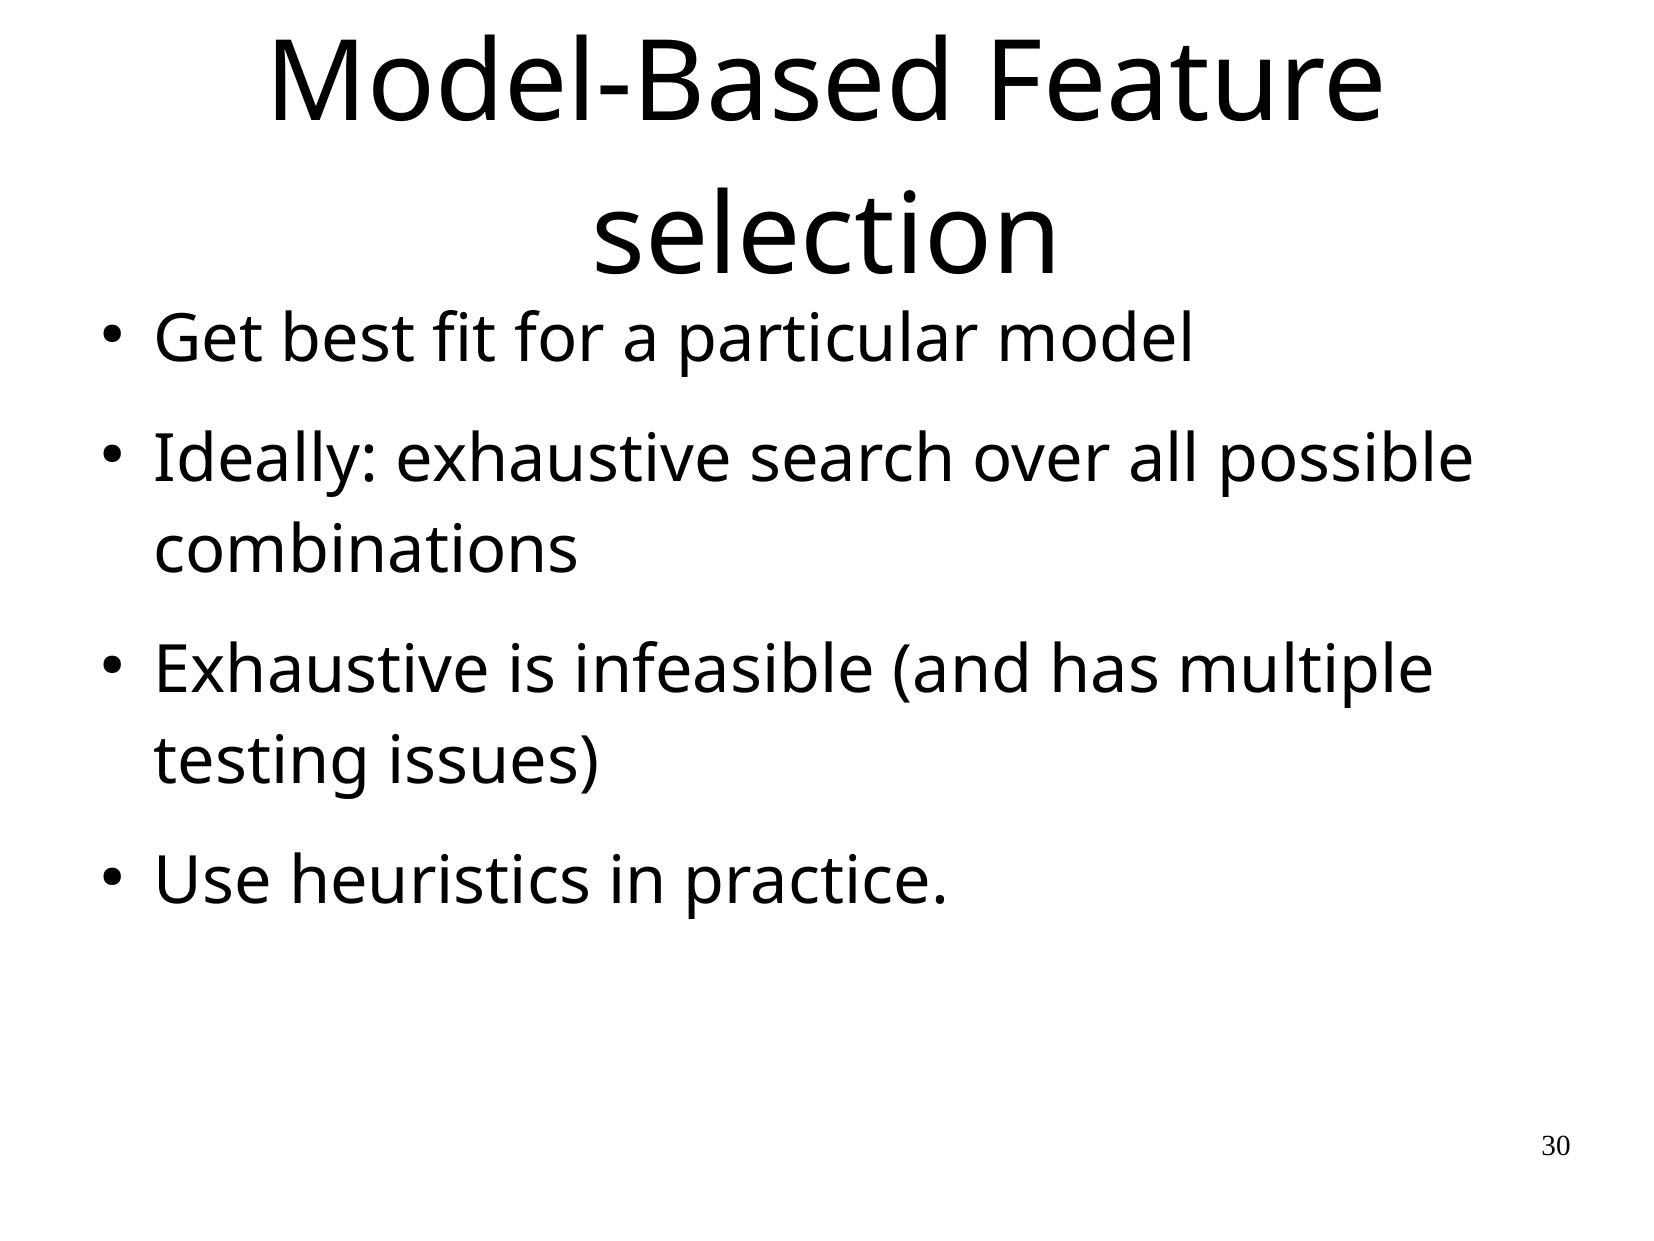

# Model-Based Feature selection
Get best fit for a particular model
Ideally: exhaustive search over all possible combinations
Exhaustive is infeasible (and has multiple testing issues)
Use heuristics in practice.
30